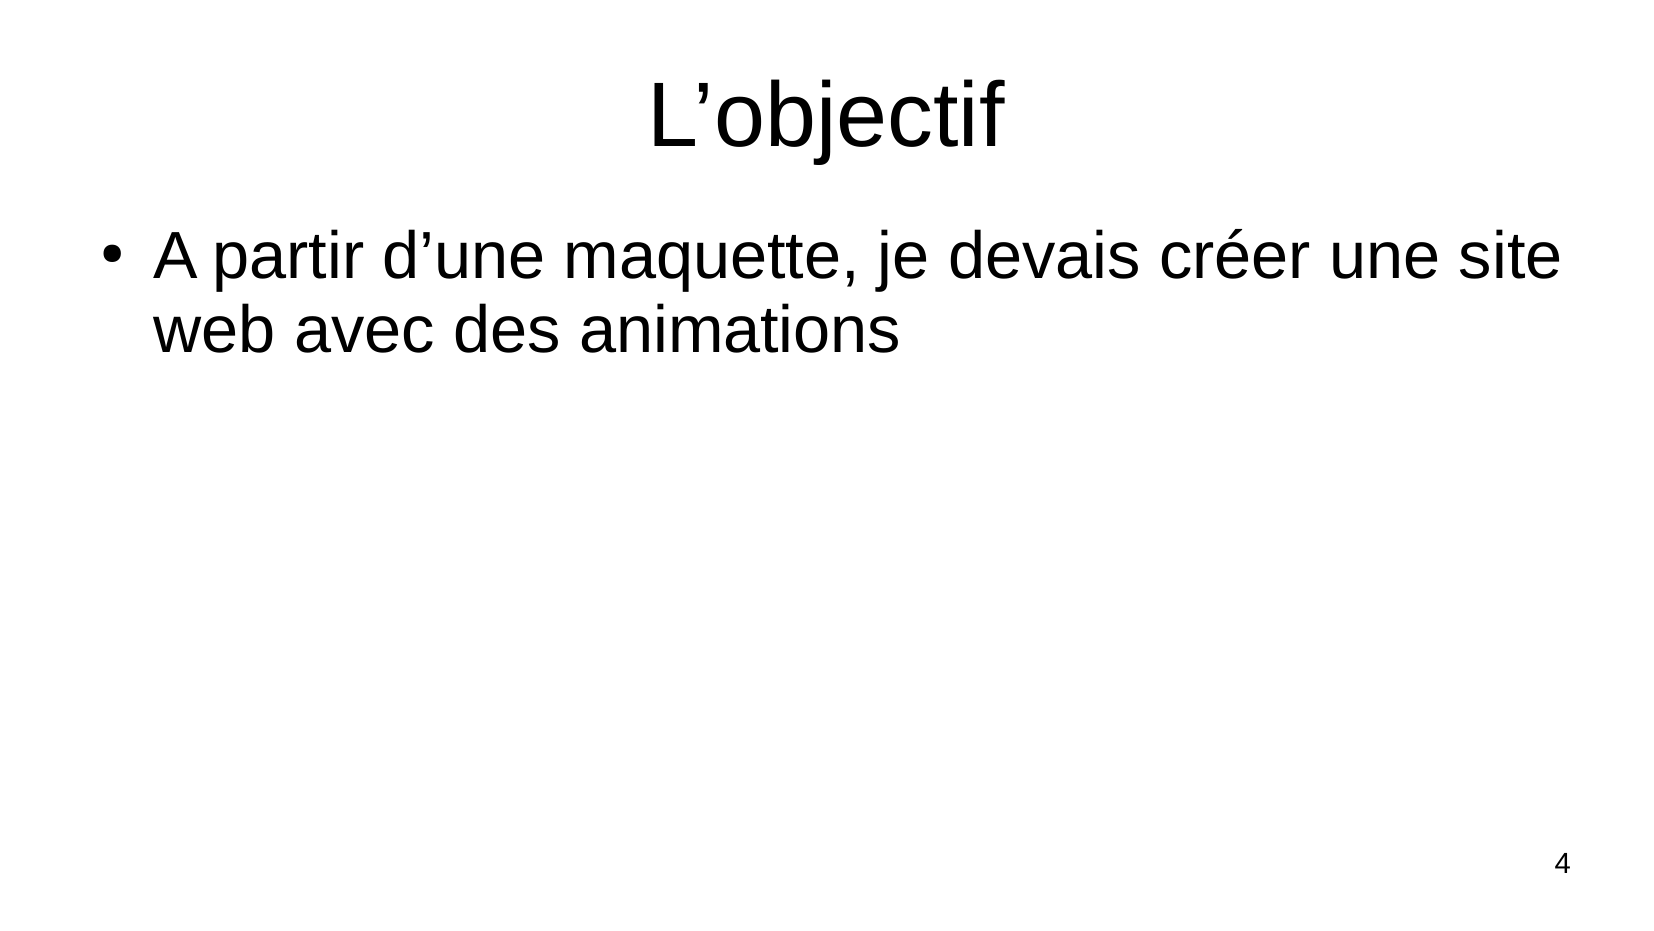

# L’objectif
A partir d’une maquette, je devais créer une site web avec des animations
4